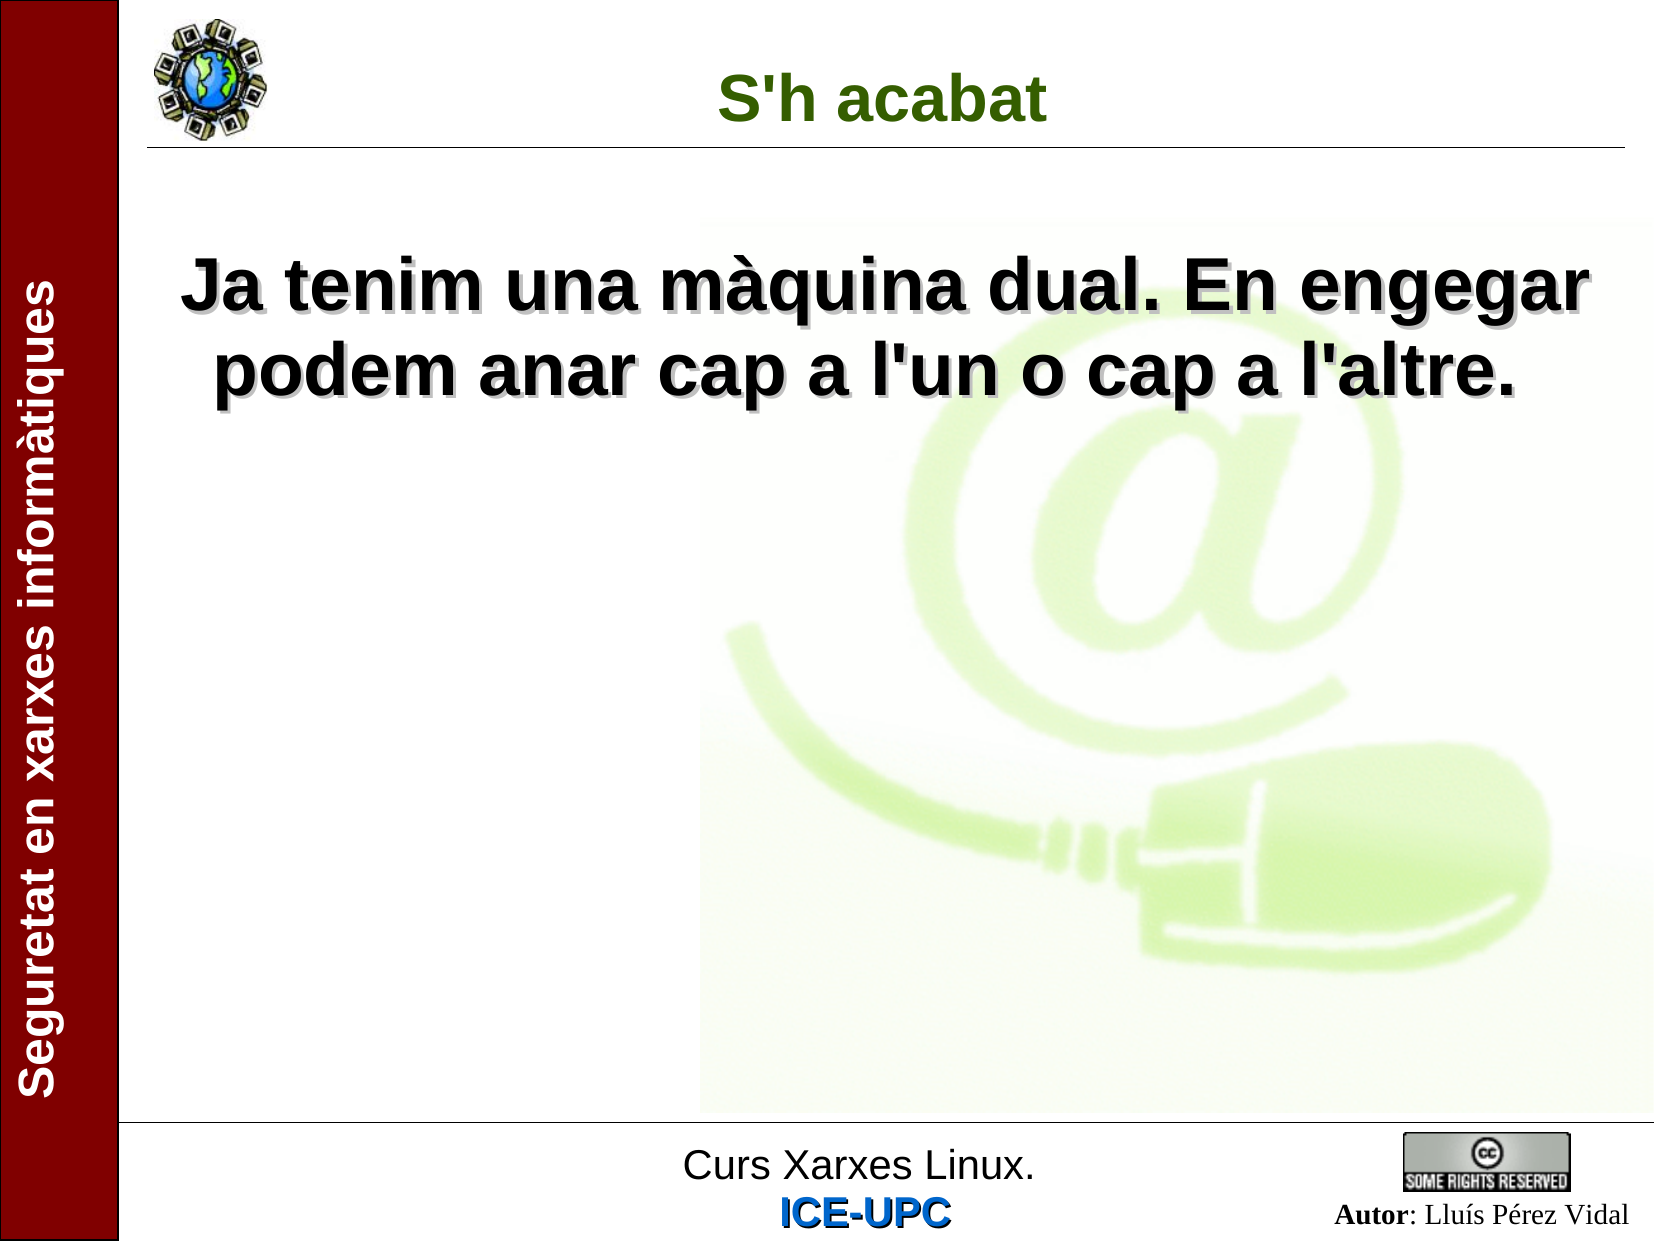

# S'h acabat
 Ja tenim una màquina dual. En engegar podem anar cap a l'un o cap a l'altre.